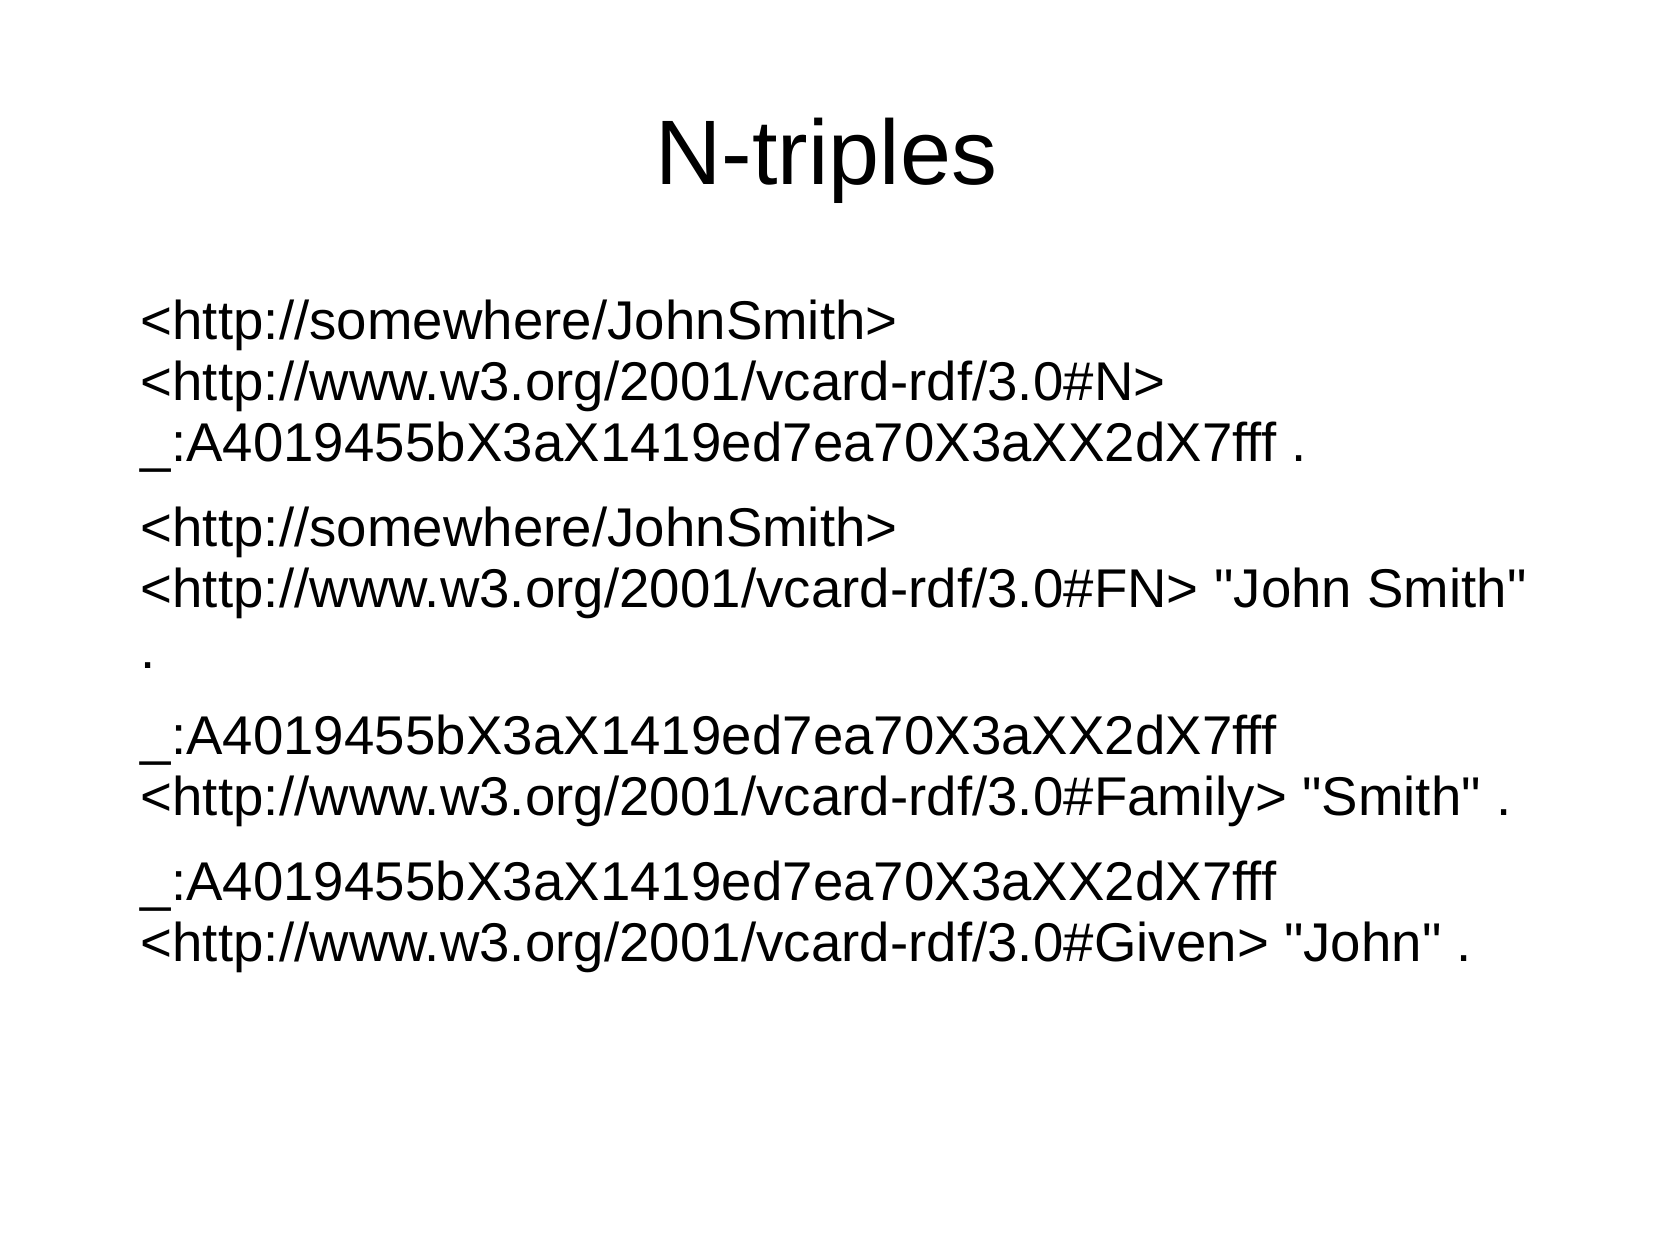

# N-triples
<http://somewhere/JohnSmith> <http://www.w3.org/2001/vcard-rdf/3.0#N> _:A4019455bX3aX1419ed7ea70X3aXX2dX7fff .
<http://somewhere/JohnSmith> <http://www.w3.org/2001/vcard-rdf/3.0#FN> "John Smith" .
_:A4019455bX3aX1419ed7ea70X3aXX2dX7fff <http://www.w3.org/2001/vcard-rdf/3.0#Family> "Smith" .
_:A4019455bX3aX1419ed7ea70X3aXX2dX7fff <http://www.w3.org/2001/vcard-rdf/3.0#Given> "John" .